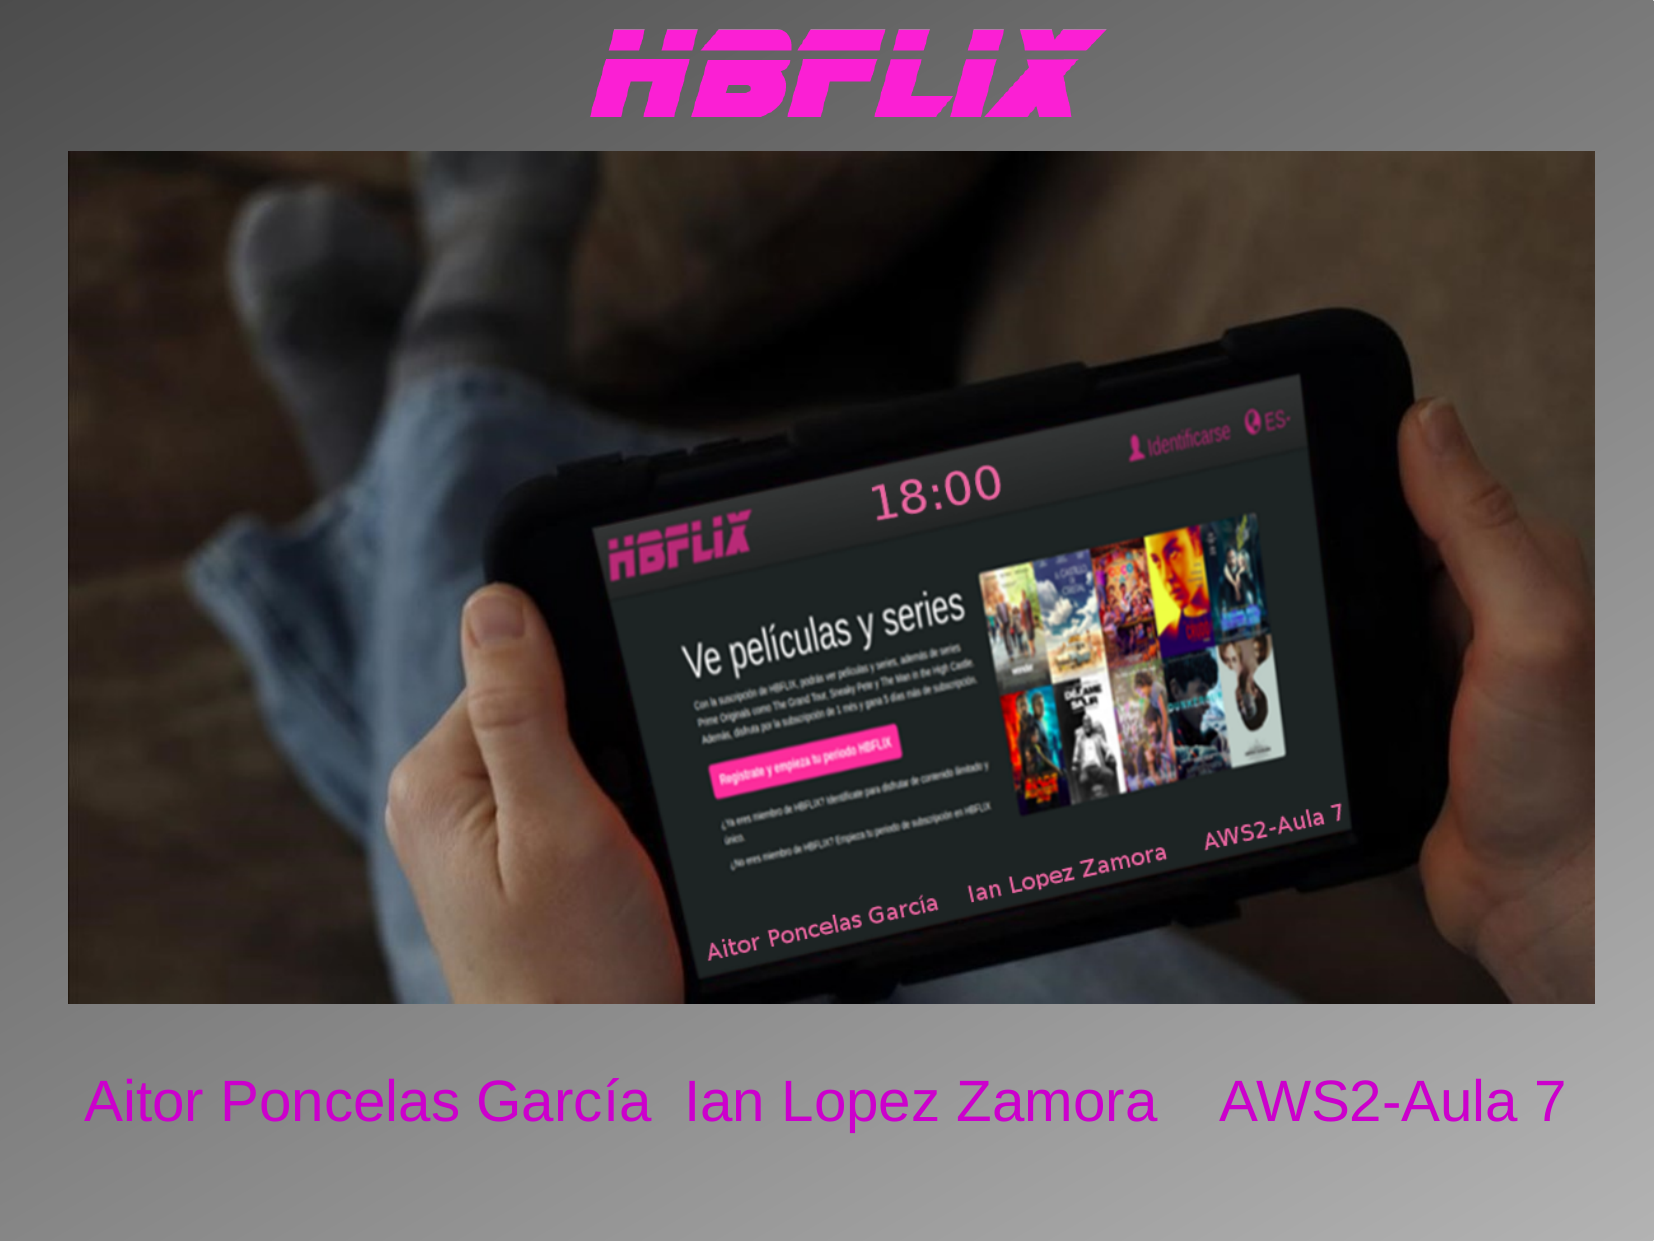

# Aitor Poncelas García Ian Lopez Zamora AWS2-Aula 7